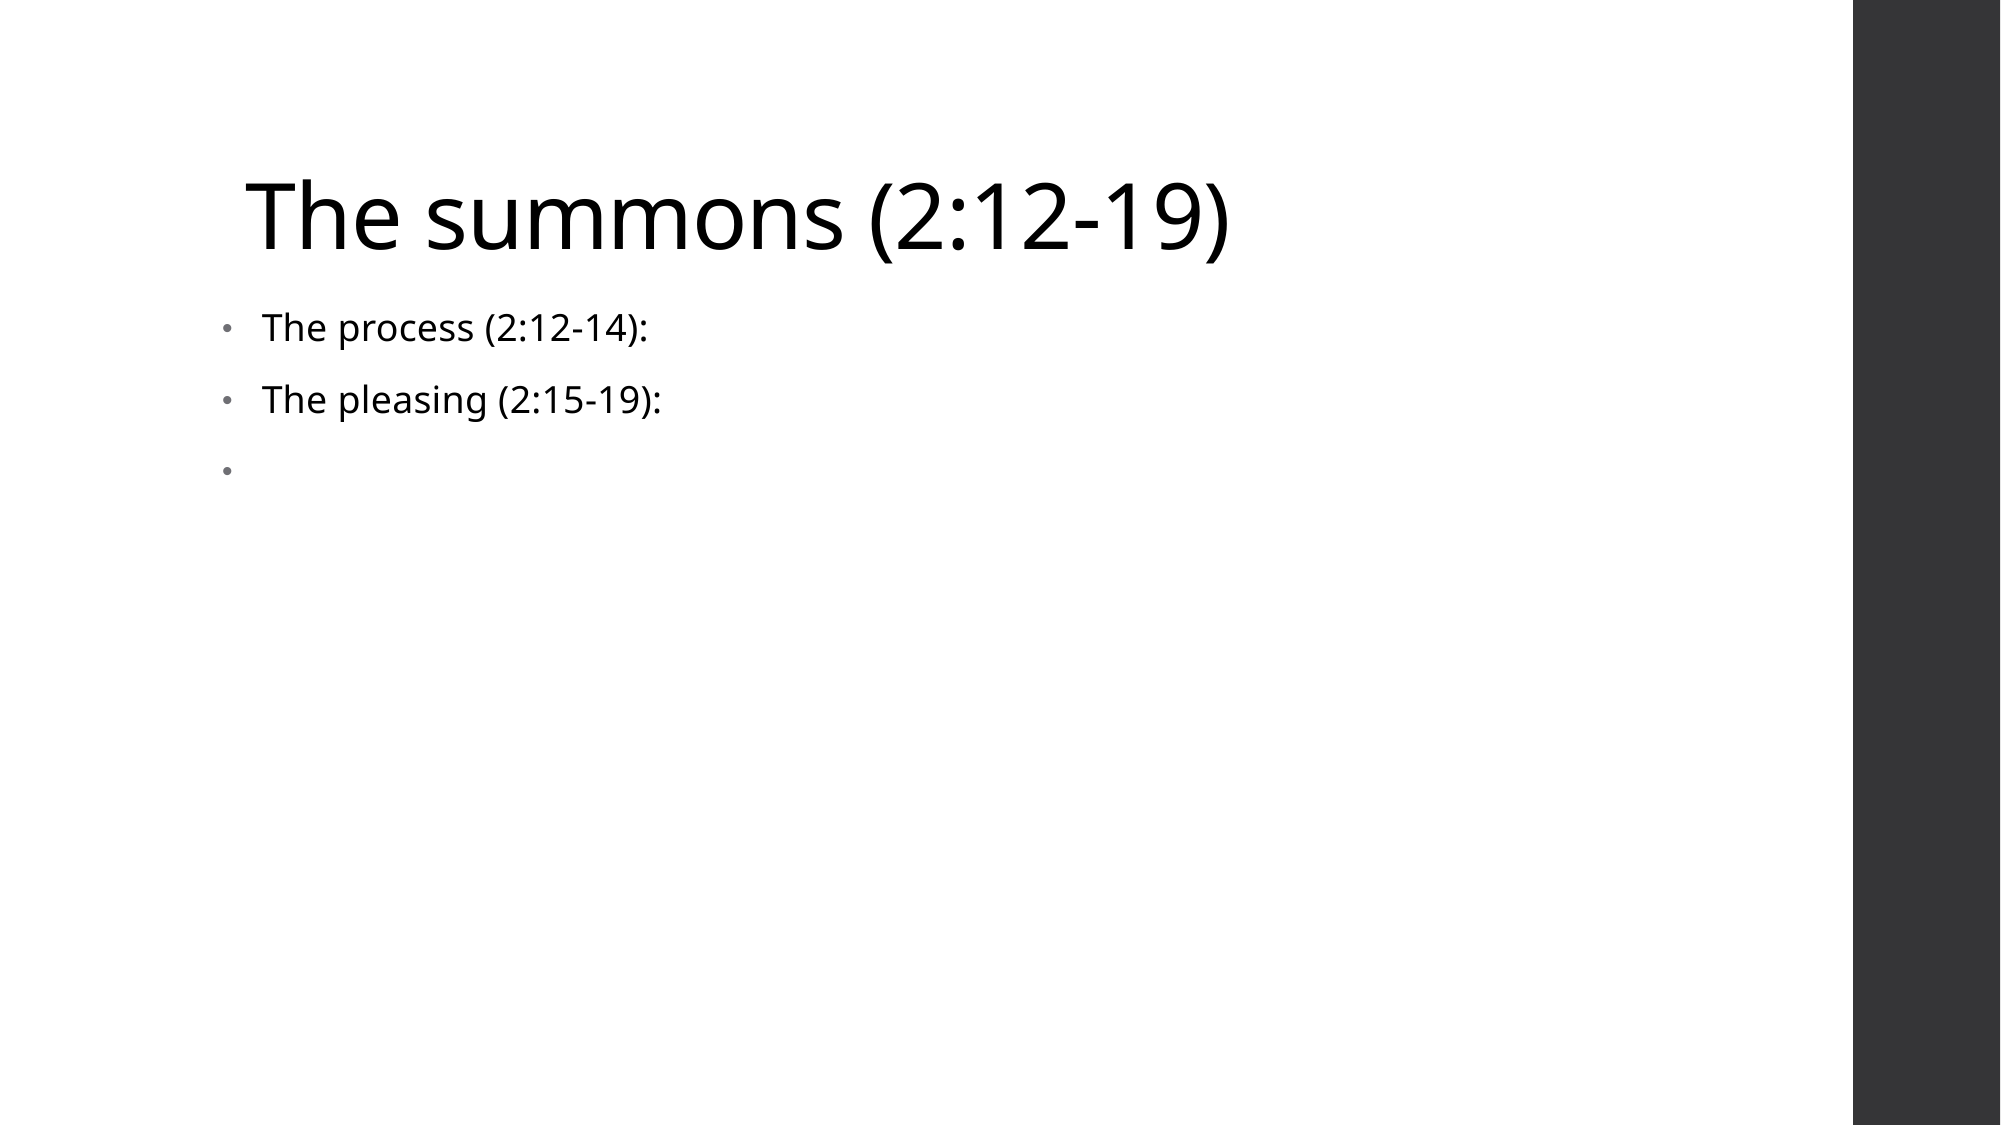

# The summons (2:12-19)
 The process (2:12-14):
 The pleasing (2:15-19):